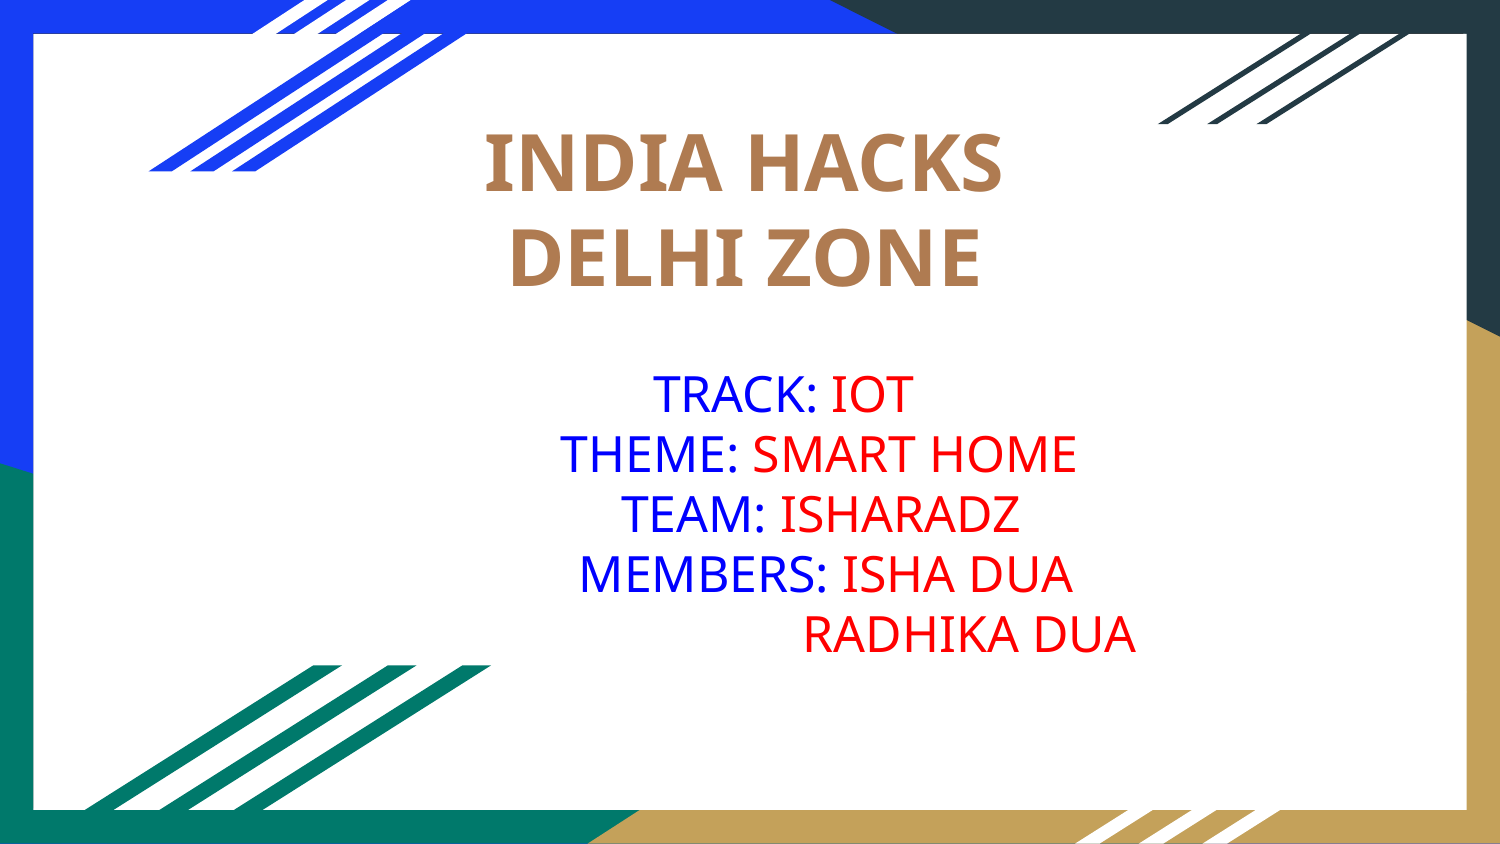

# INDIA HACKS DELHI ZONE TRACK: IOT THEME: SMART HOME TEAM: ISHARADZ MEMBERS: ISHA DUA RADHIKA DUA